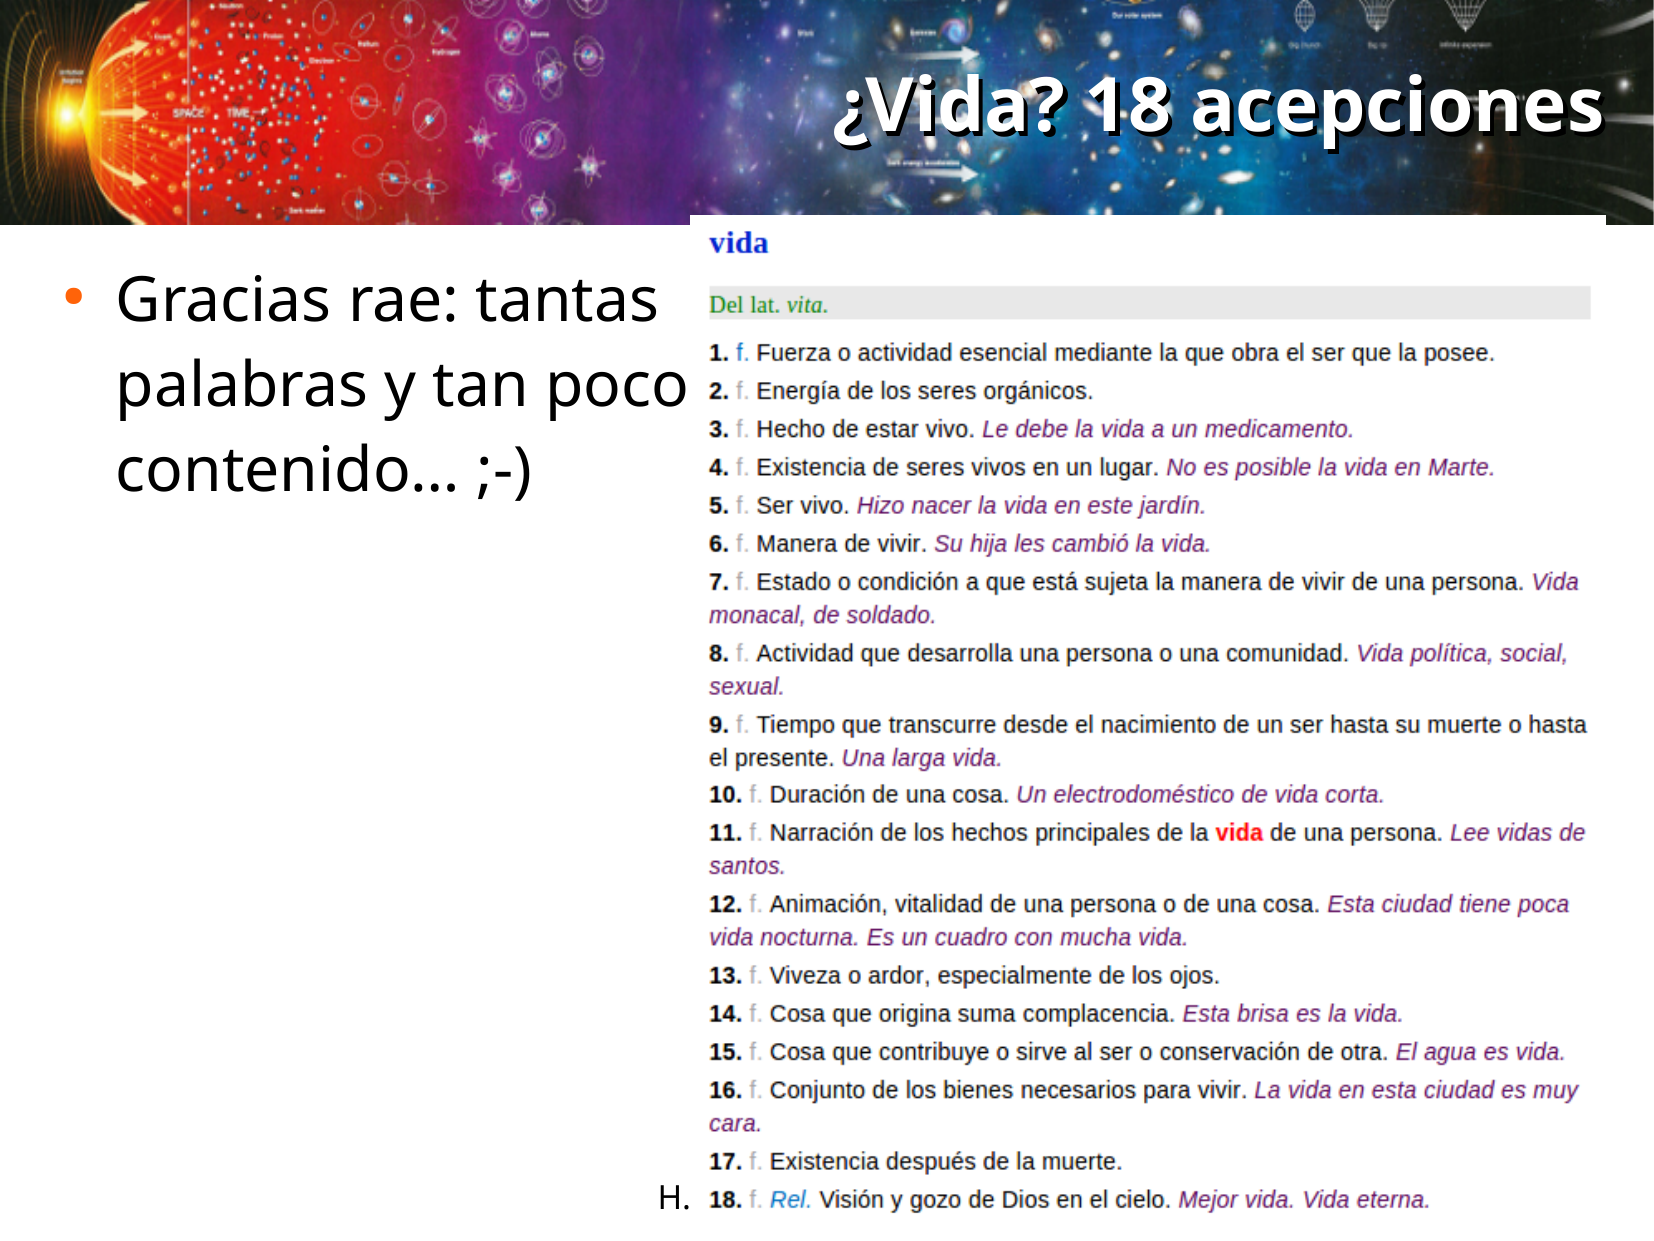

# ¿Vida? 18 acepciones
Gracias rae: tantas palabras y tan poco contenido… ;-)
H. Asorey - Física IV B
62